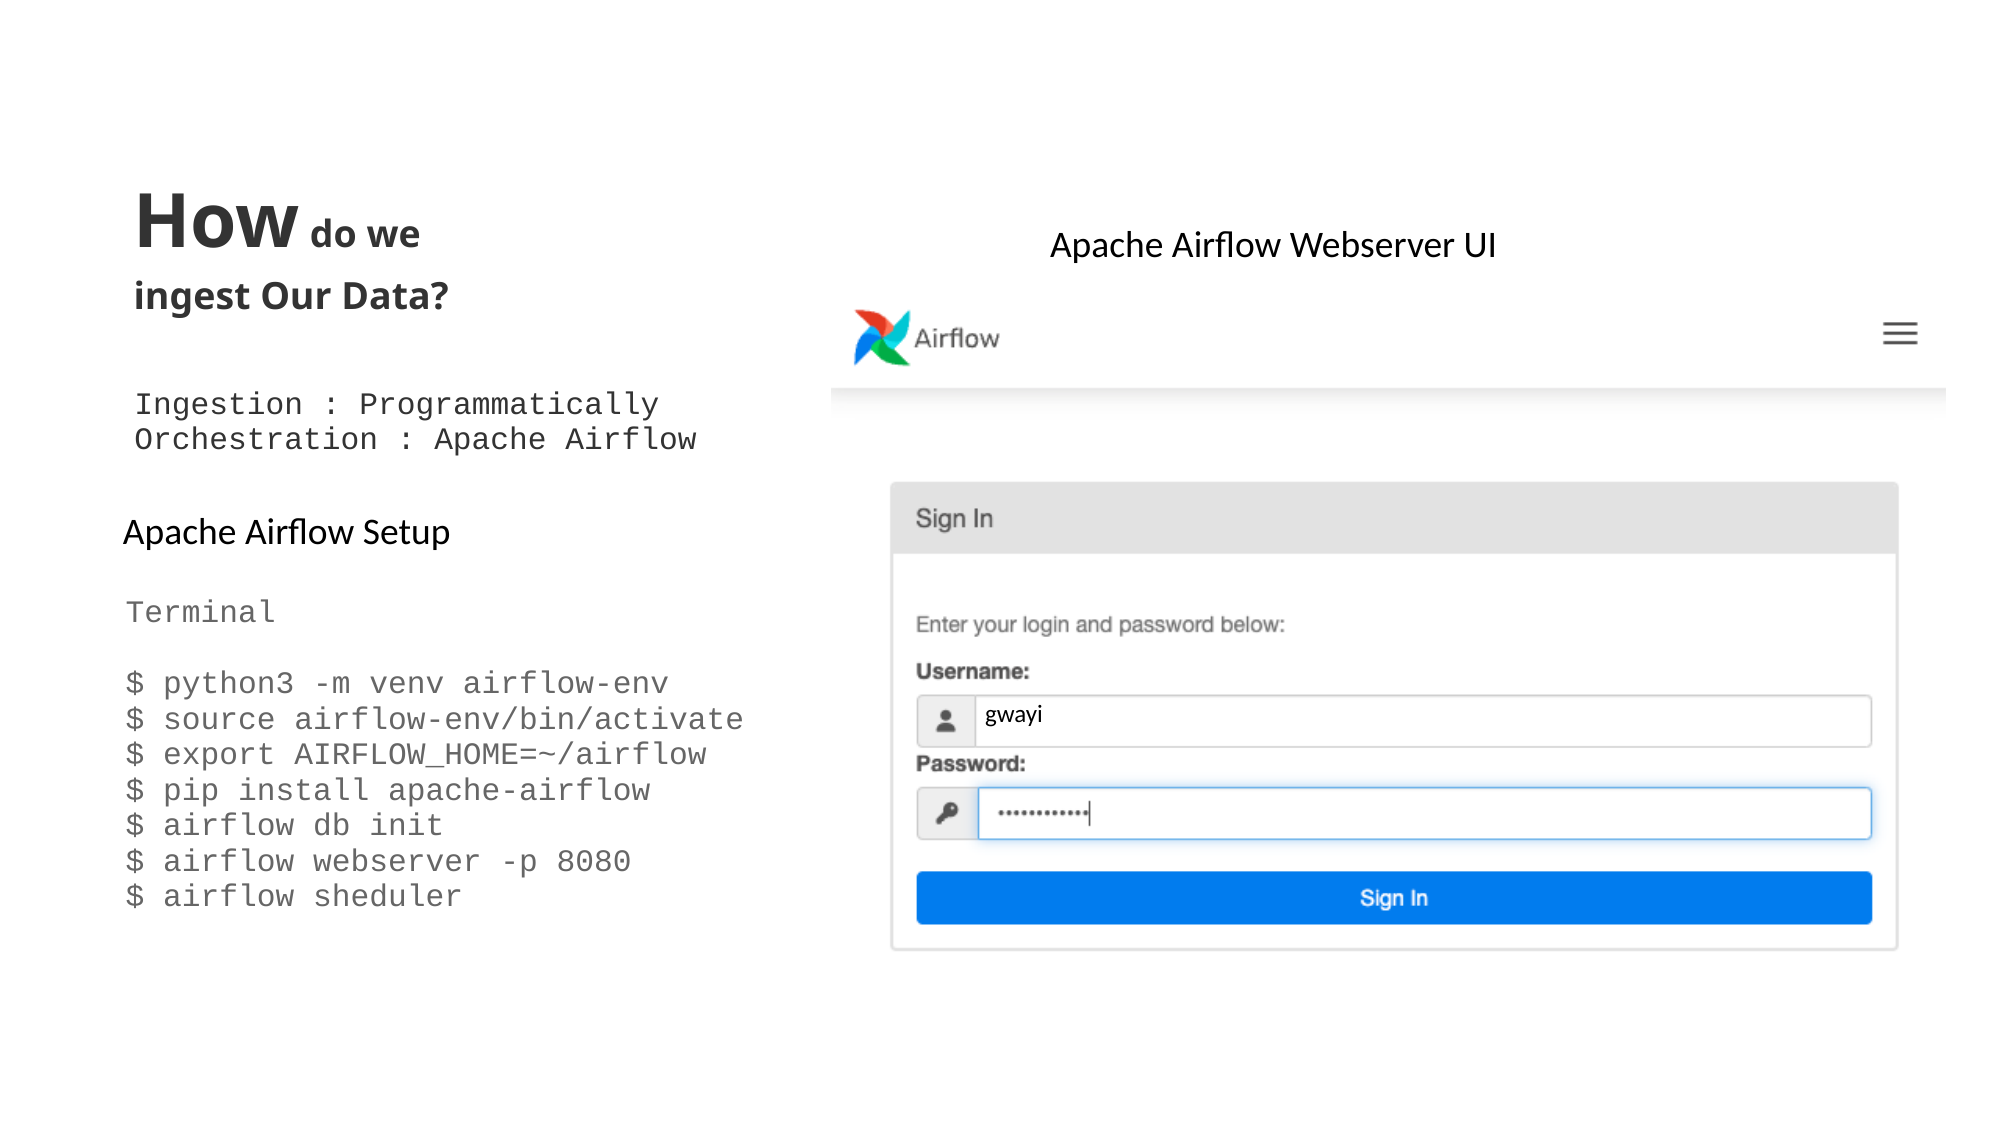

# How do we ingest Our Data?
Apache Airflow Webserver UI
Ingestion : Programmatically
Orchestration : Apache Airflow
Apache Airflow Setup
Terminal
$ python3 -m venv airflow-env
$ source airflow-env/bin/activate
$ export AIRFLOW_HOME=~/airflow
$ pip install apache-airflow
$ airflow db init
$ airflow webserver -p 8080
$ airflow sheduler
gwayi